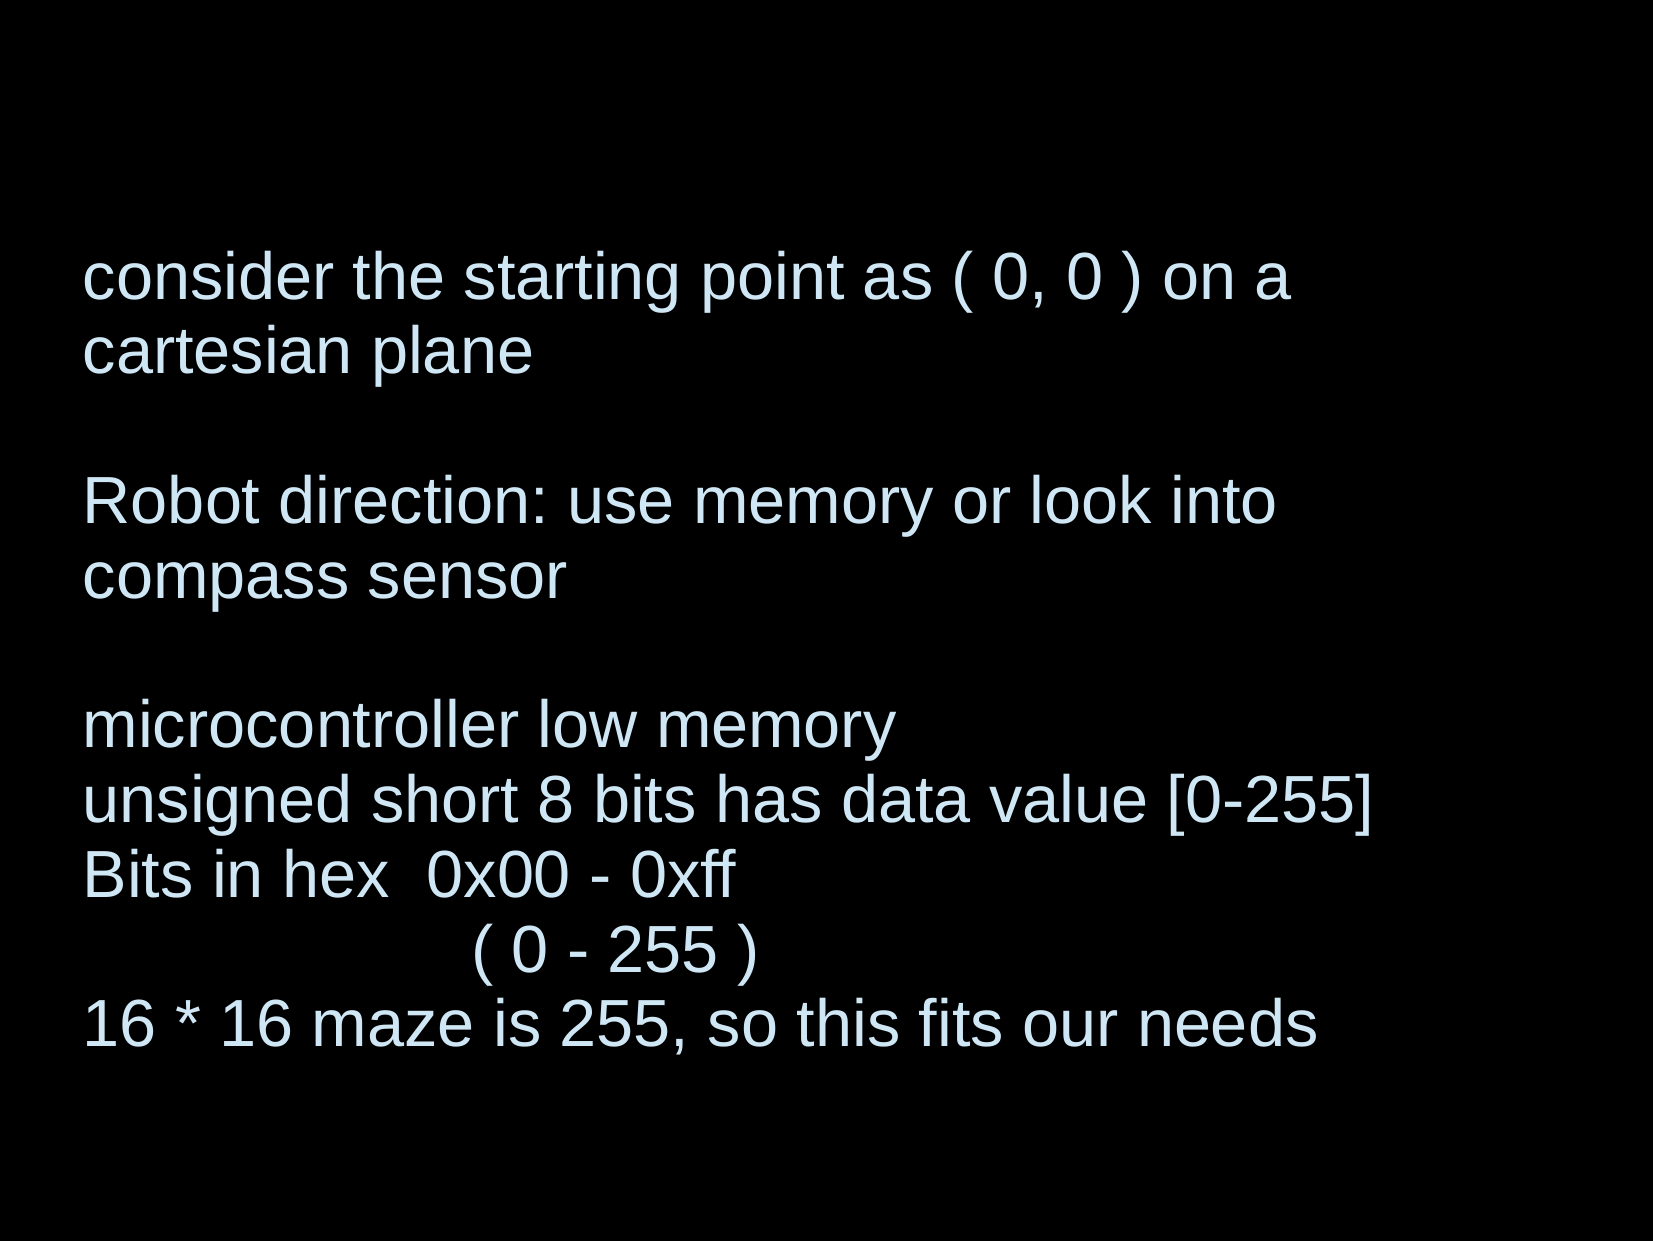

# consider the starting point as ( 0, 0 ) on a cartesian plane
Robot direction: use memory or look into compass sensor
microcontroller low memory
unsigned short 8 bits has data value [0-255]
Bits in hex 0x00 - 0xff
 ( 0 - 255 )
16 * 16 maze is 255, so this fits our needs